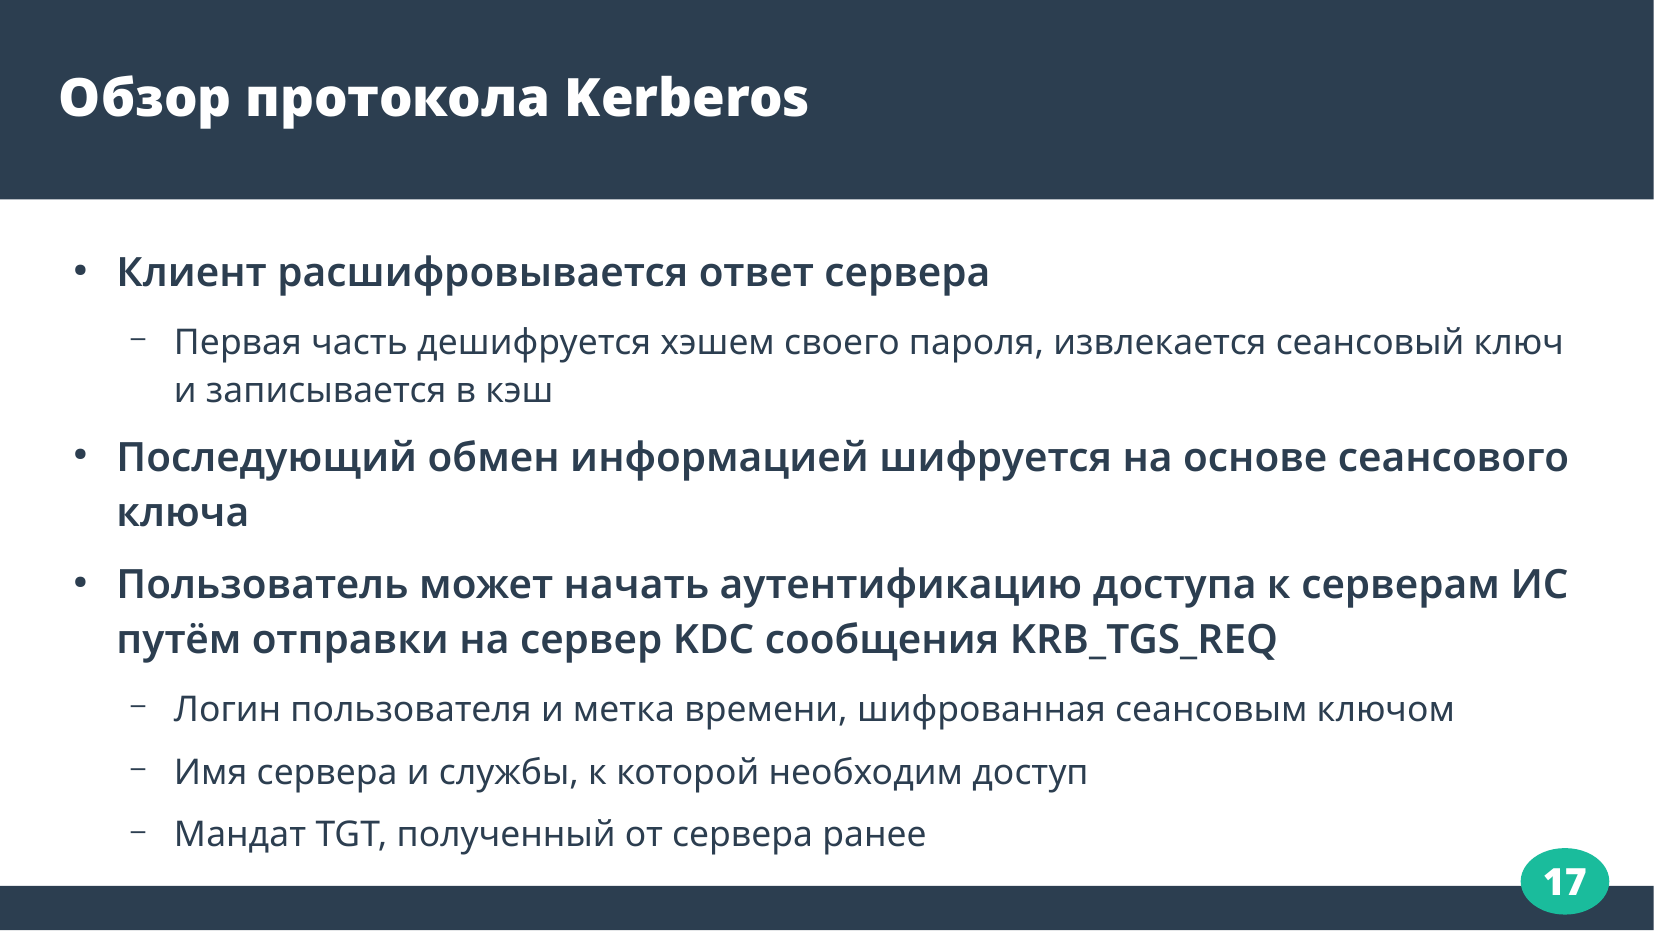

# Обзор протокола Kerberos
Клиент расшифровывается ответ сервера
Первая часть дешифруется хэшем своего пароля, извлекается сеансовый ключ и записывается в кэш
Последующий обмен информацией шифруется на основе сеансового ключа
Пользователь может начать аутентификацию доступа к серверам ИС путём отправки на сервер KDC сообщения KRB_TGS_REQ
Логин пользователя и метка времени, шифрованная сеансовым ключом
Имя сервера и службы, к которой необходим доступ
Мандат TGT, полученный от сервера ранее
17